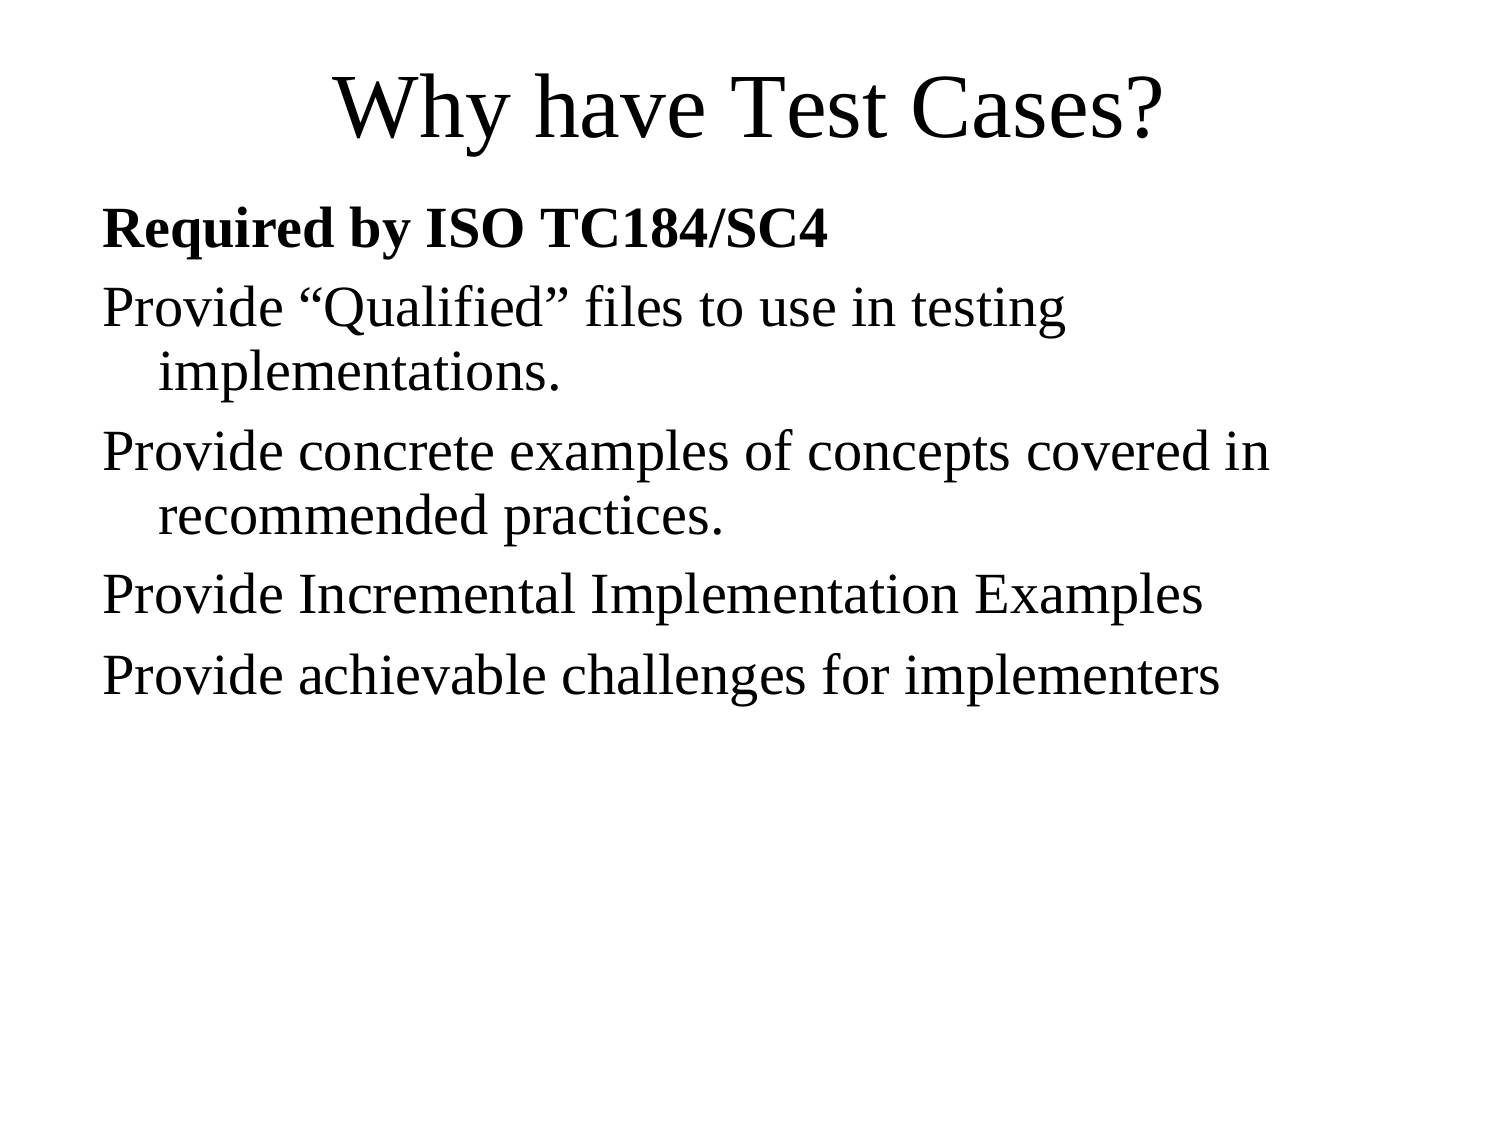

# Why have Test Cases?
Required by ISO TC184/SC4
Provide “Qualified” files to use in testing implementations.
Provide concrete examples of concepts covered in recommended practices.
Provide Incremental Implementation Examples
Provide achievable challenges for implementers